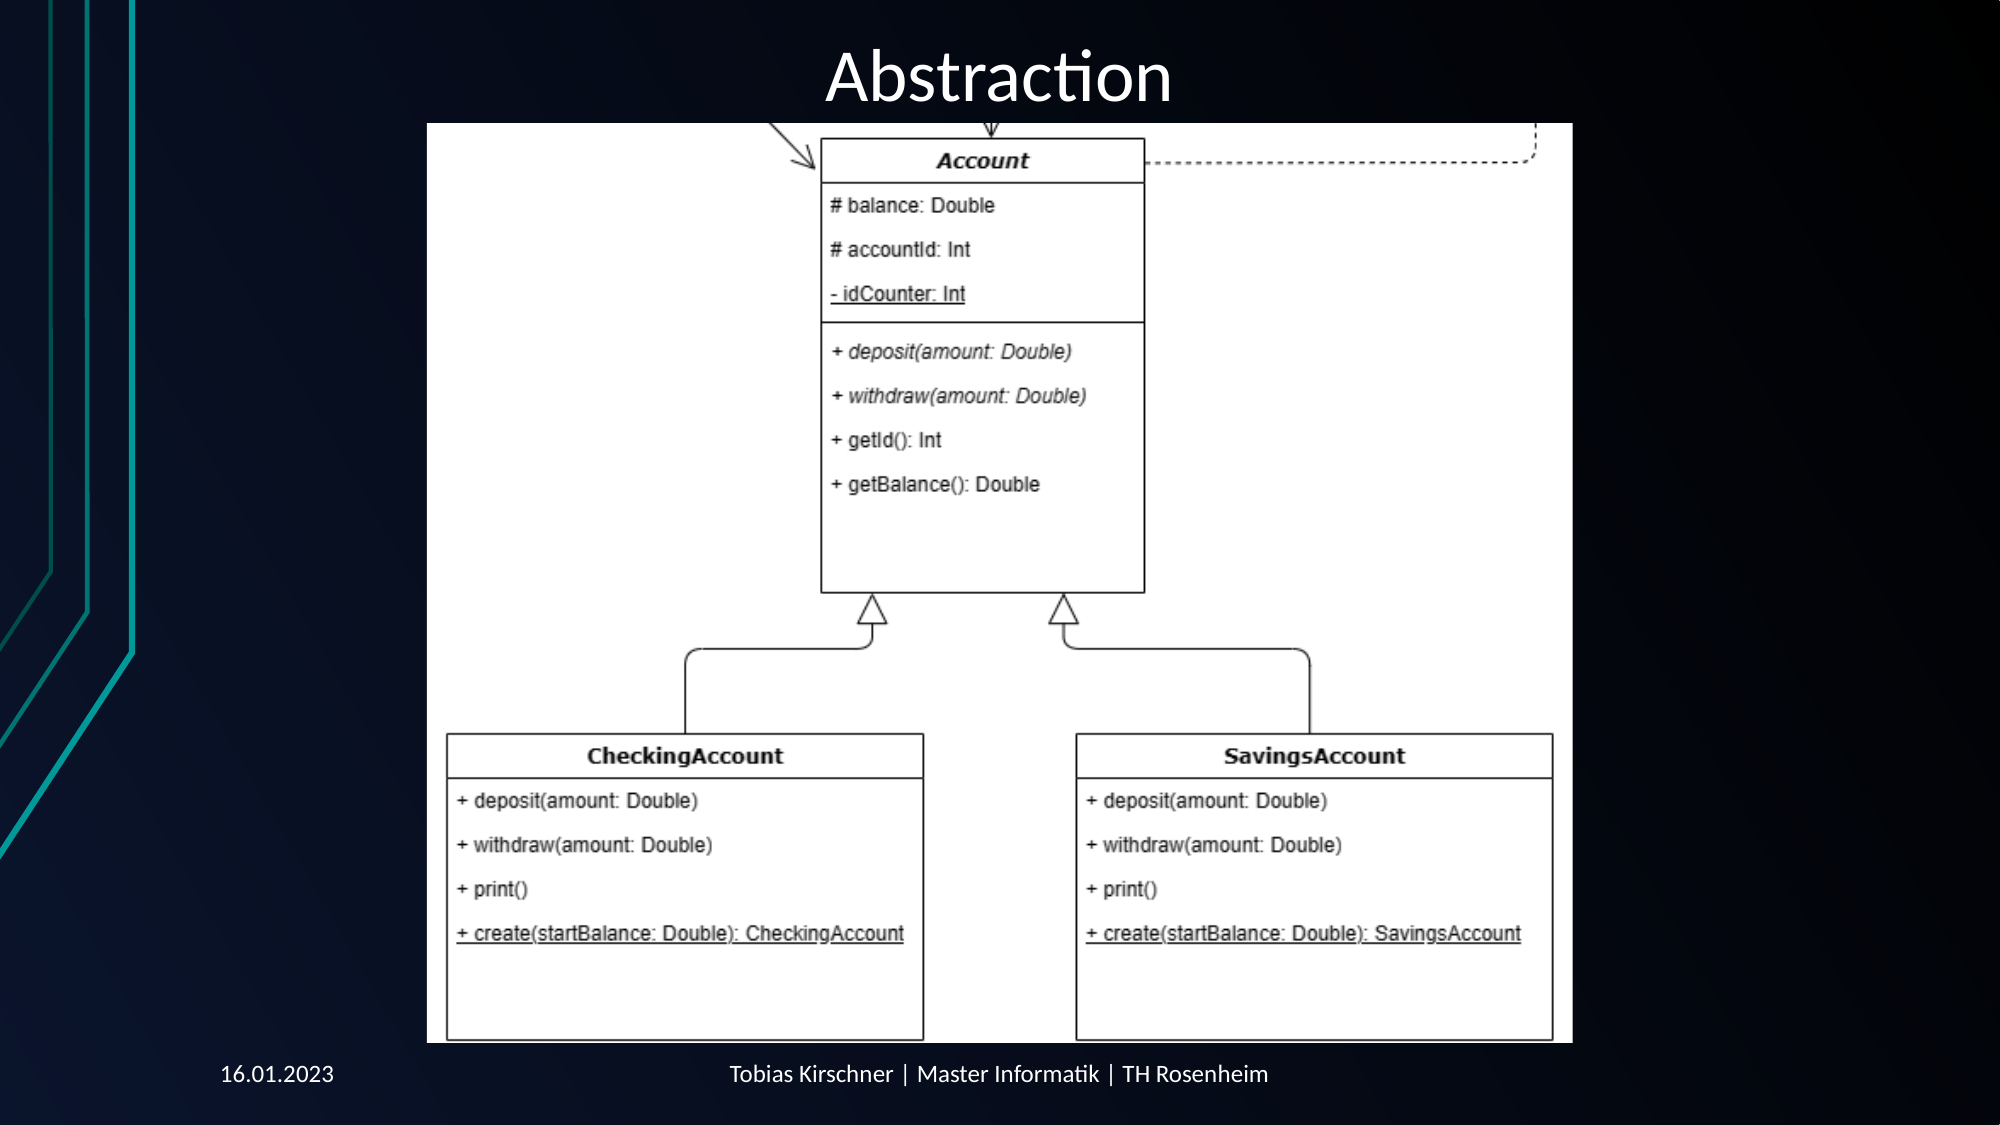

# Abstraction
16.01.2023
Tobias Kirschner | Master Informatik | TH Rosenheim